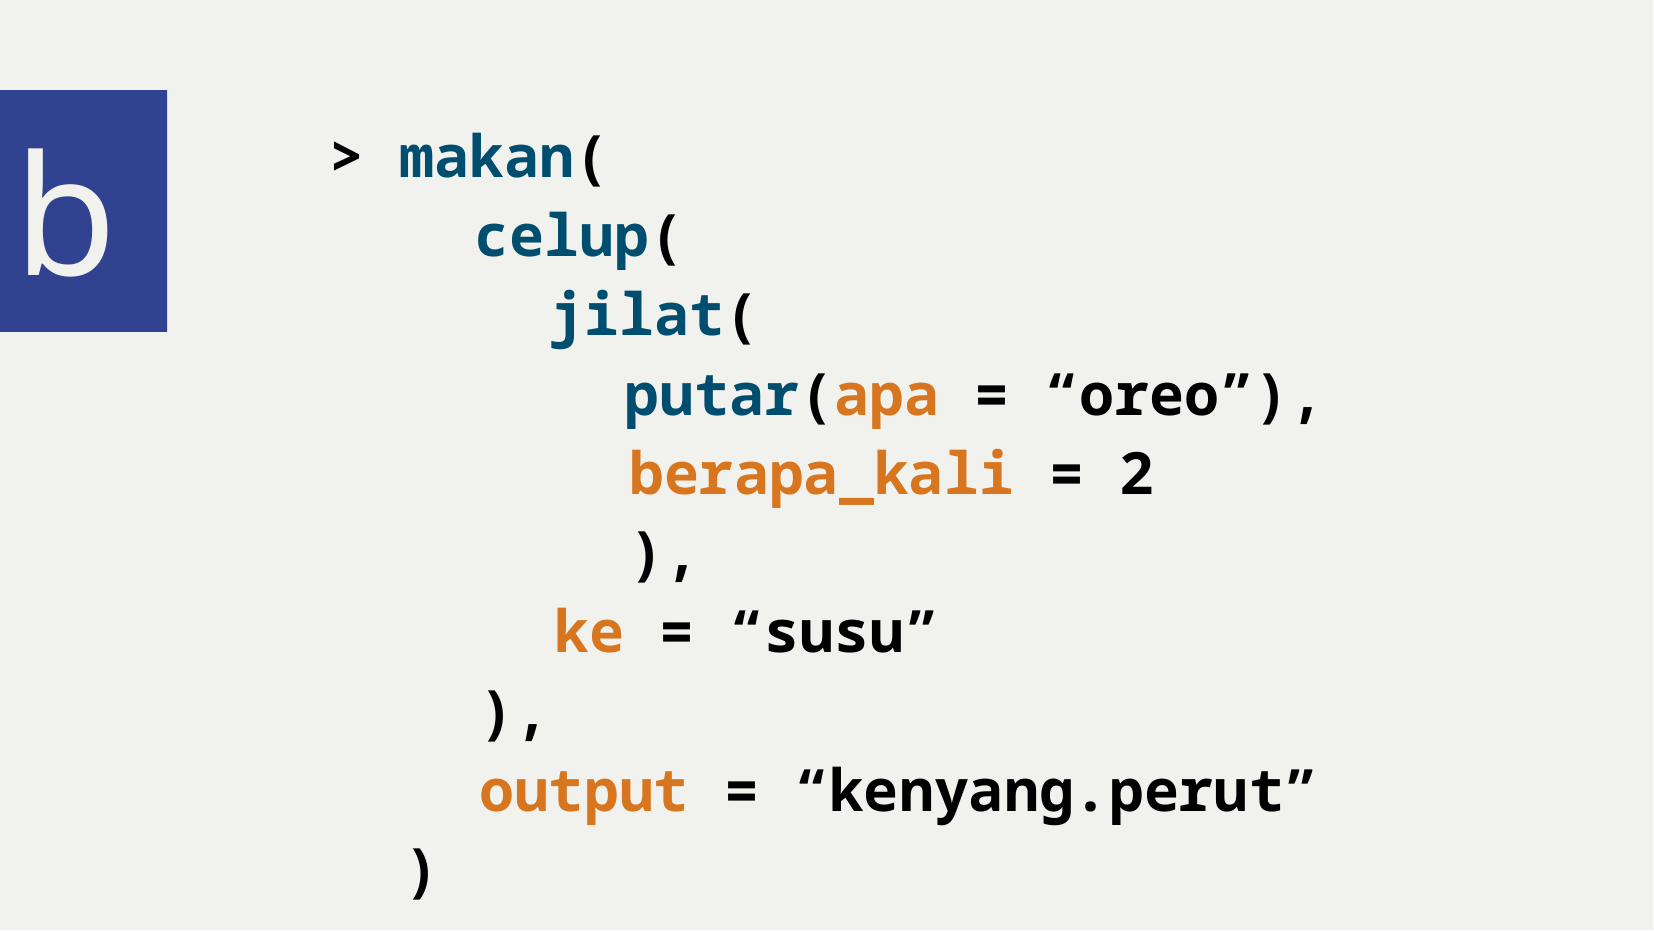

b
> makan(
	 celup(
		 jilat(
			 putar(apa = “oreo”),
				berapa_kali = 2
				),
			ke = “susu”
		),
		output = “kenyang.perut”
	)